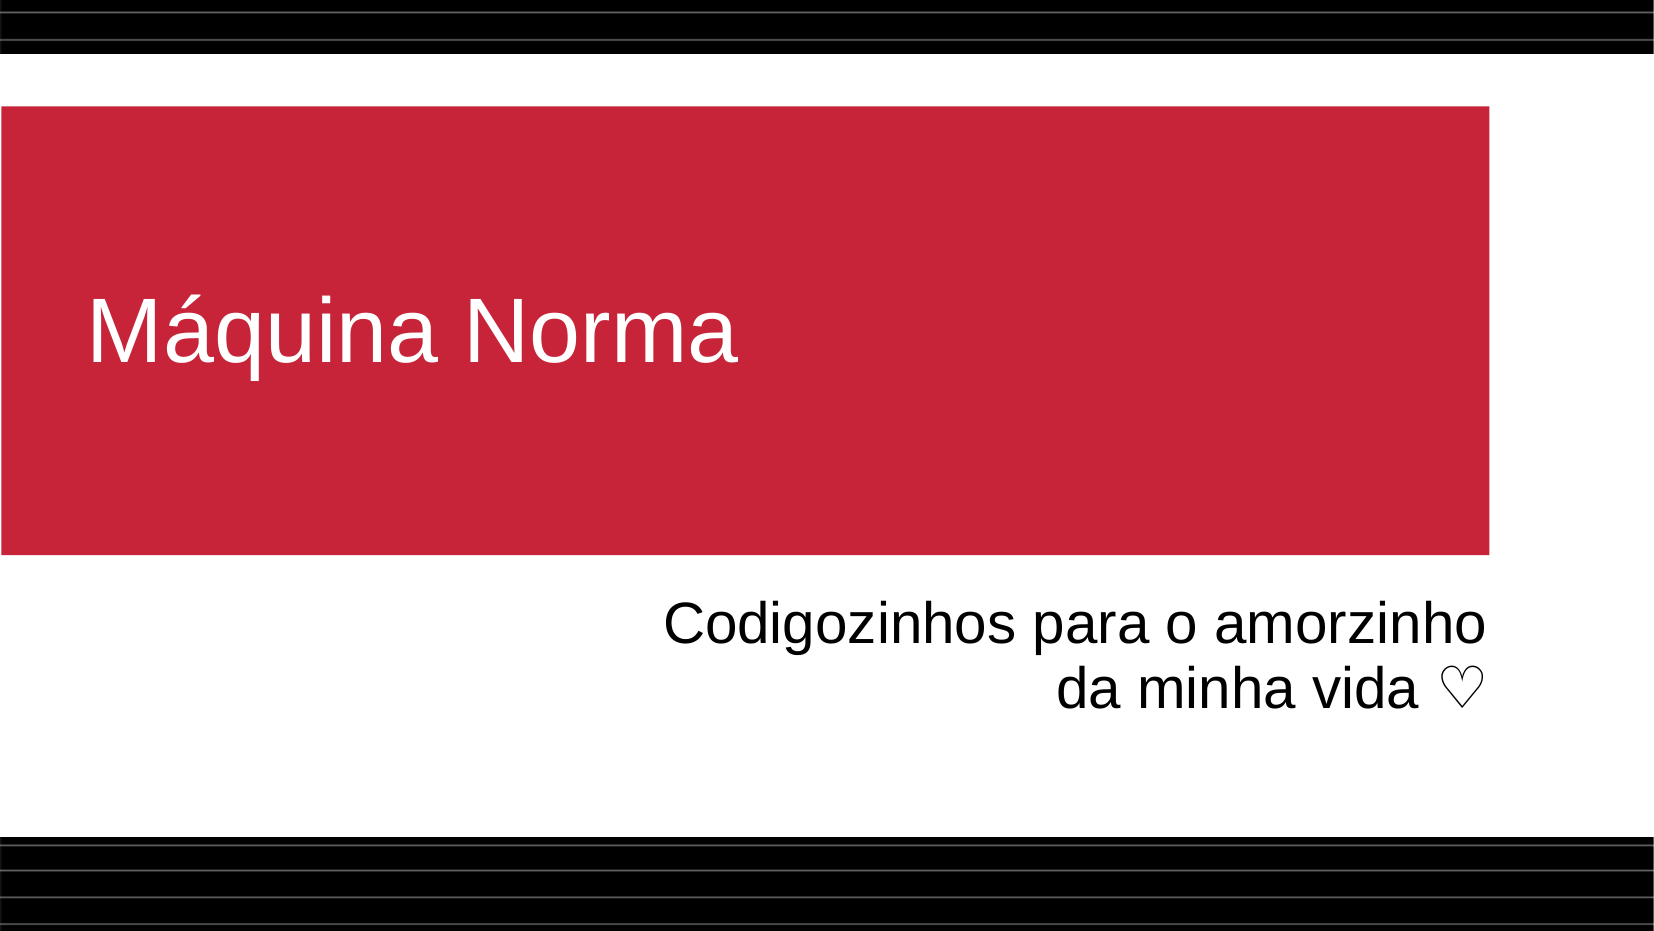

# Máquina Norma
Codigozinhos para o amorzinho da minha vida ♡